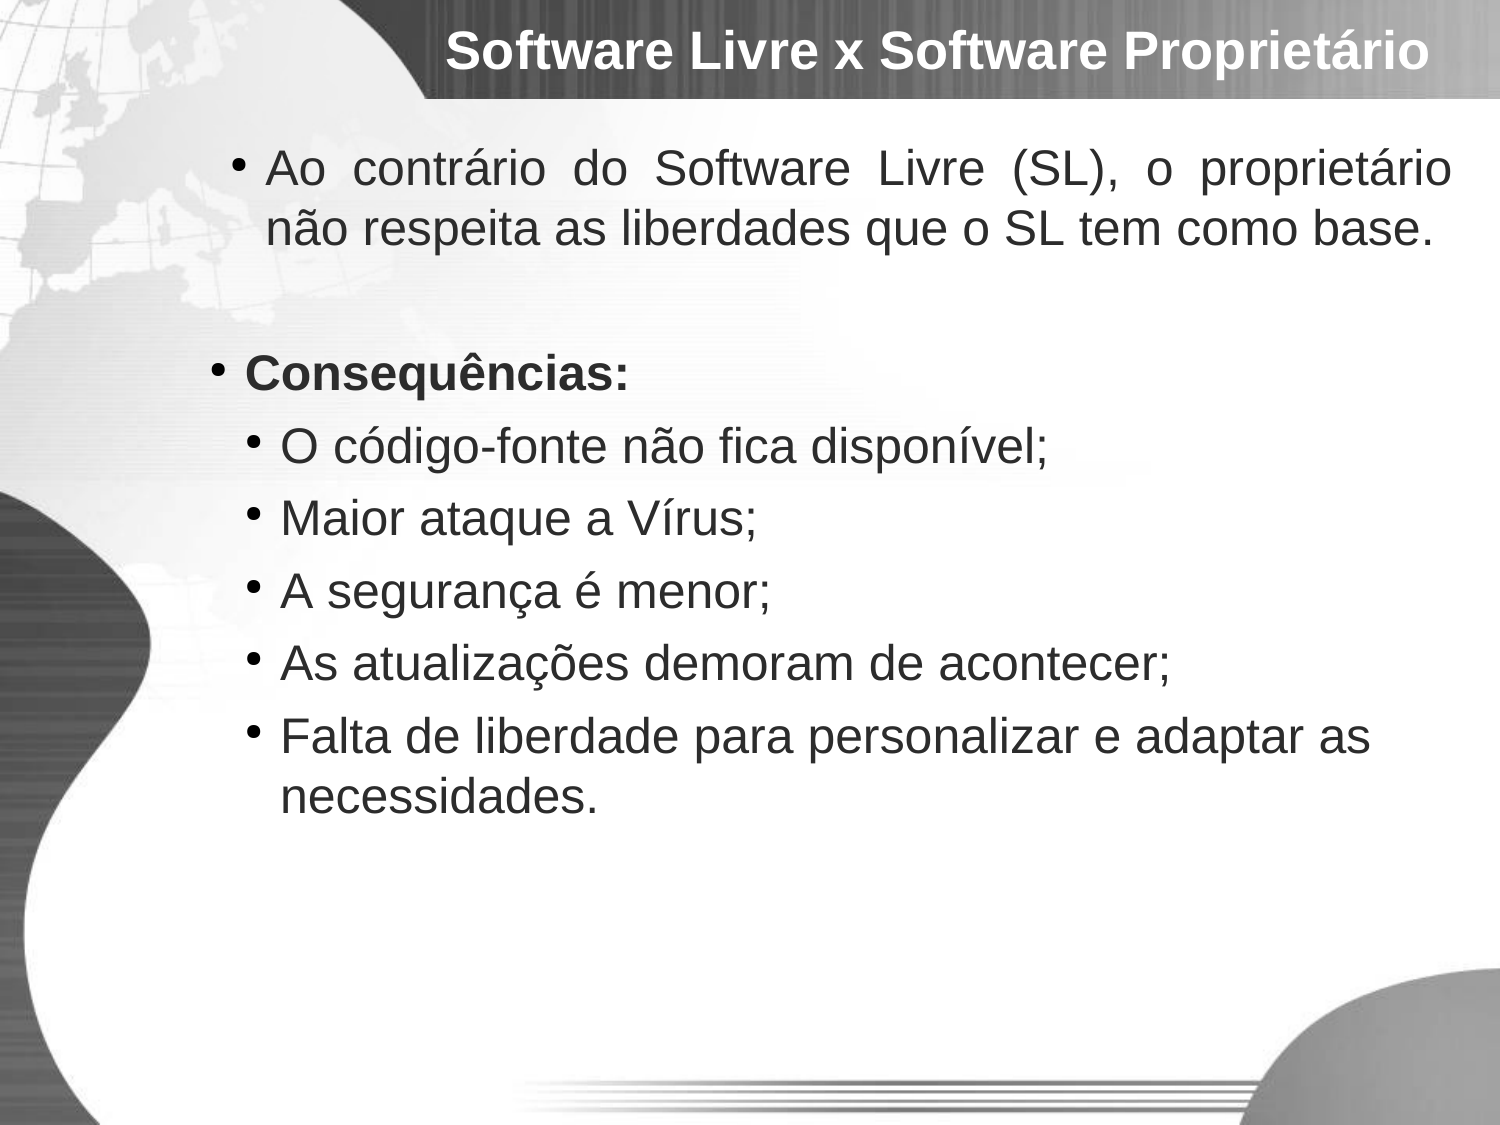

# Software Livre x Software Proprietário
Ao contrário do Software Livre (SL), o proprietário não respeita as liberdades que o SL tem como base.
Consequências:
O código-fonte não fica disponível;
Maior ataque a Vírus;
A segurança é menor;
As atualizações demoram de acontecer;
Falta de liberdade para personalizar e adaptar as necessidades.